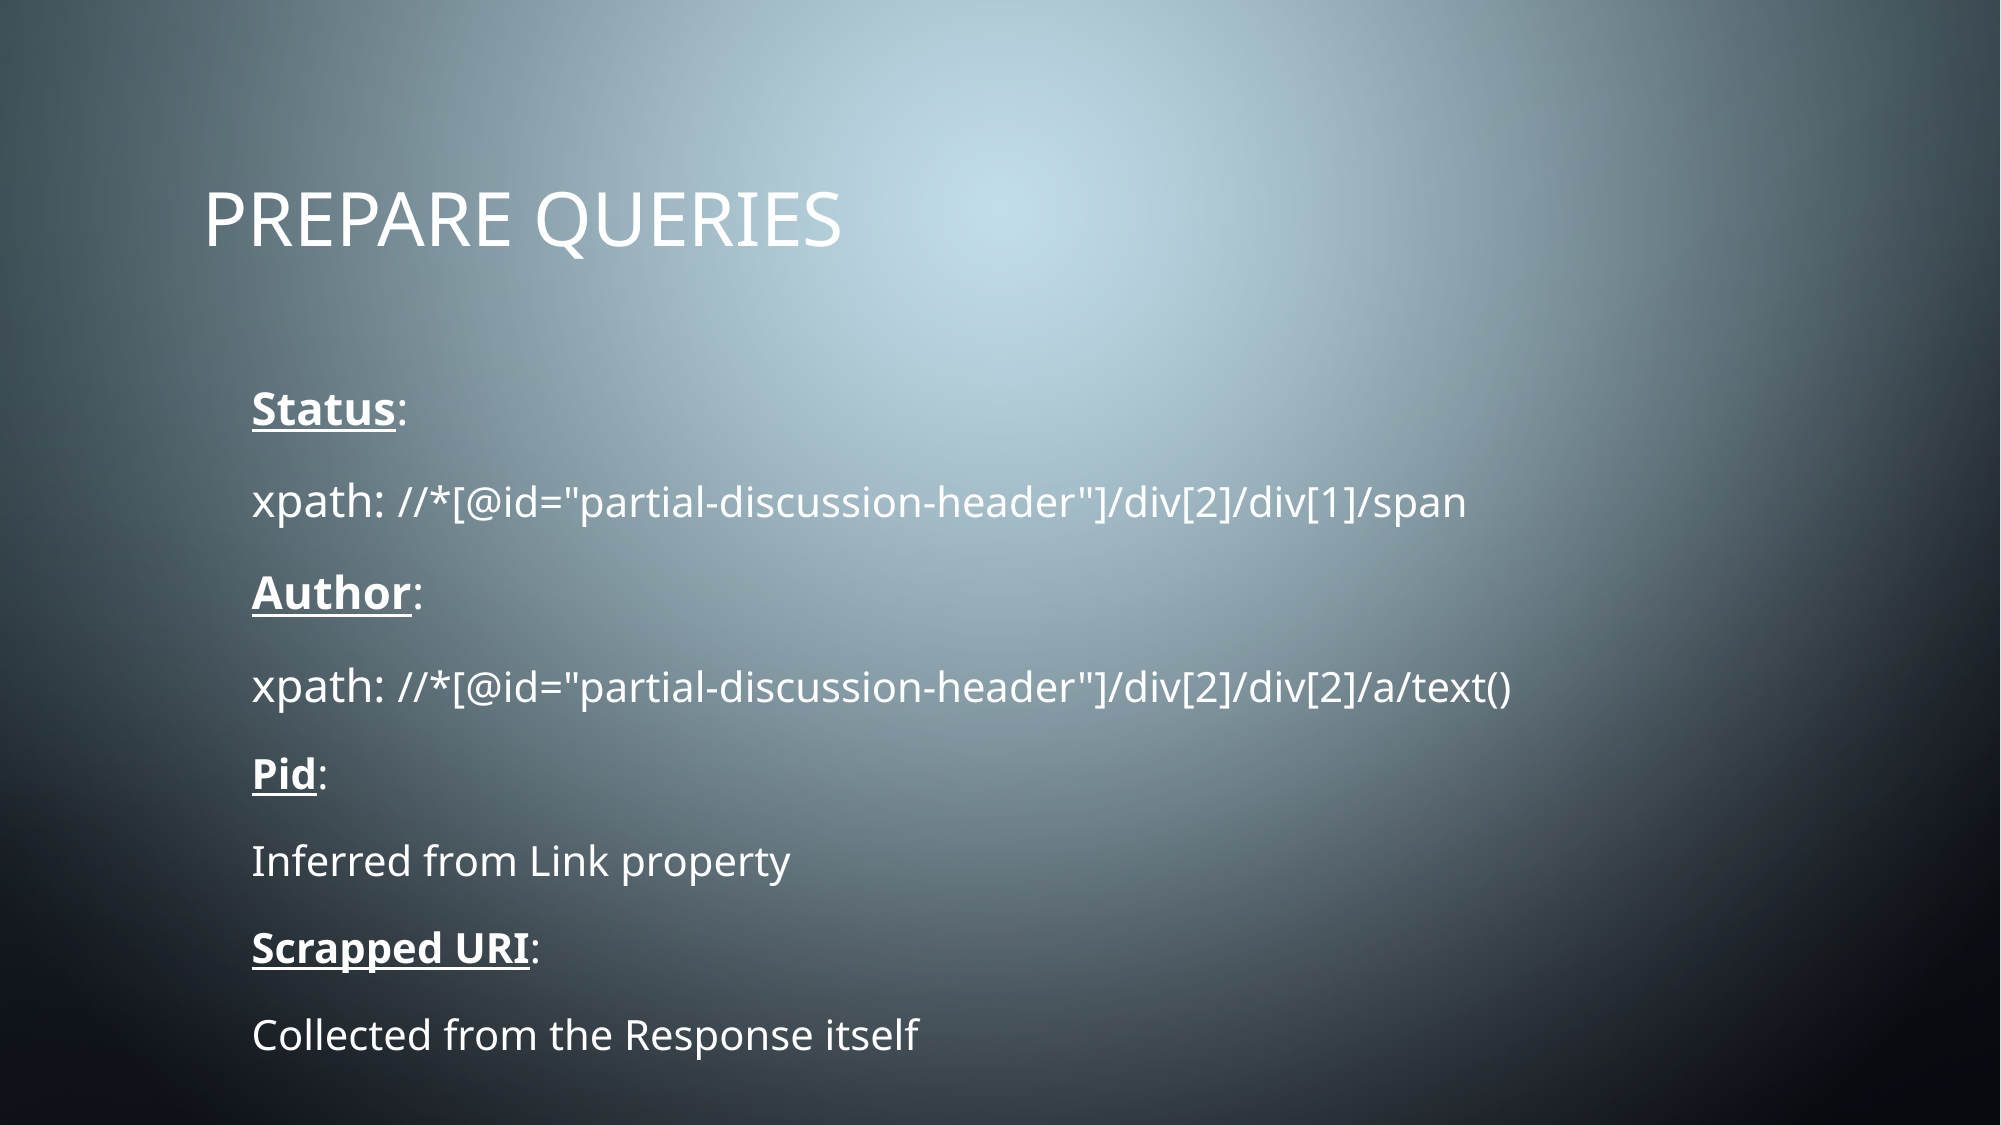

# Prepare queries
Status:
xpath: //*[@id="partial-discussion-header"]/div[2]/div[1]/span
Author:
xpath: //*[@id="partial-discussion-header"]/div[2]/div[2]/a/text()
Pid:
Inferred from Link property
Scrapped URI:
Collected from the Response itself